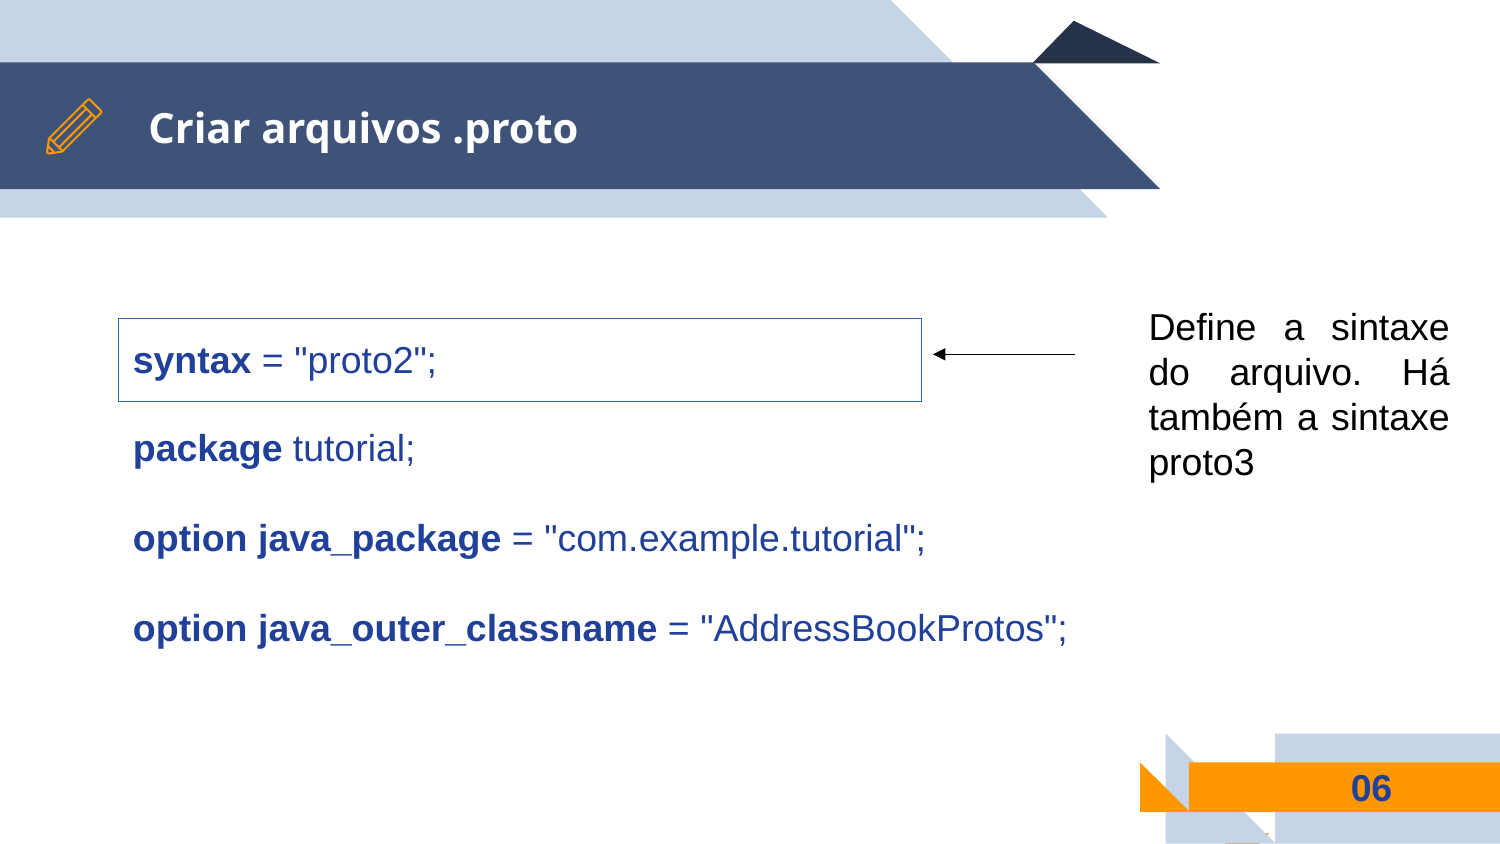

Criar arquivos .proto
package tutorial;
option java_package = "com.example.tutorial";
option java_outer_classname = "AddressBookProtos";
Define a sintaxe do arquivo. Há também a sintaxe proto3
syntax = "proto2";
06